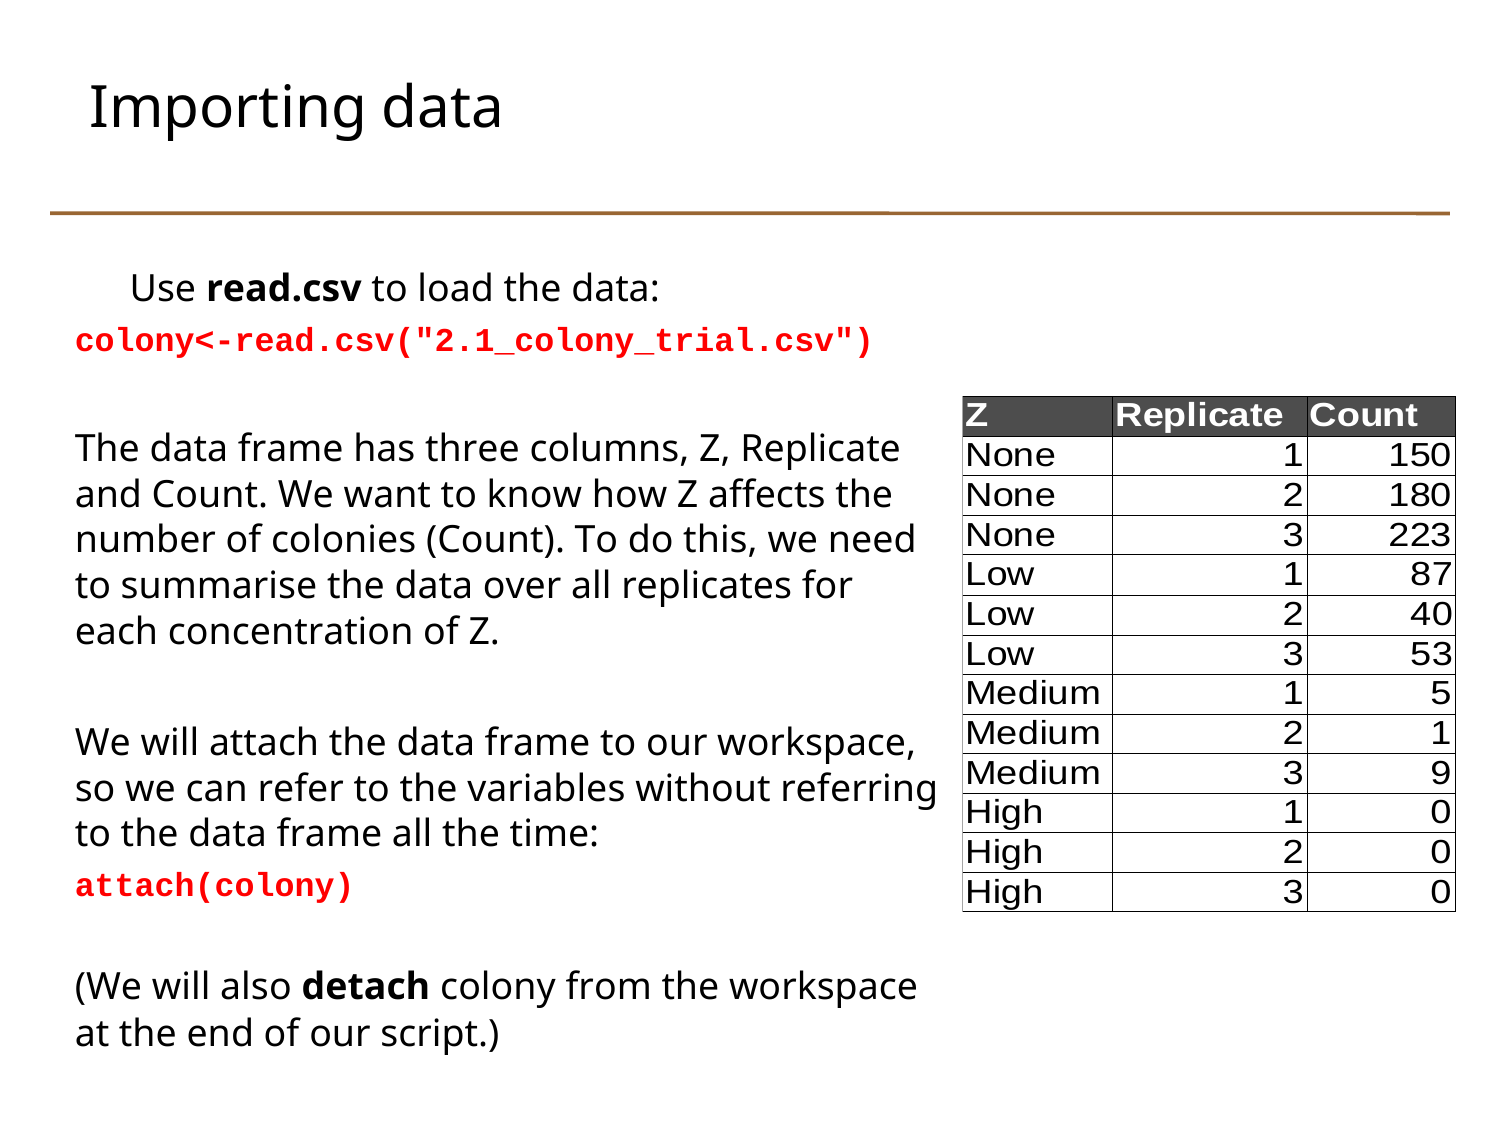

Importing data
Use read.csv to load the data:
colony<-read.csv("2.1_colony_trial.csv")
The data frame has three columns, Z, Replicate and Count. We want to know how Z affects the number of colonies (Count). To do this, we need to summarise the data over all replicates for each concentration of Z.
We will attach the data frame to our workspace, so we can refer to the variables without referring to the data frame all the time:
attach(colony)
(We will also detach colony from the workspace at the end of our script.)